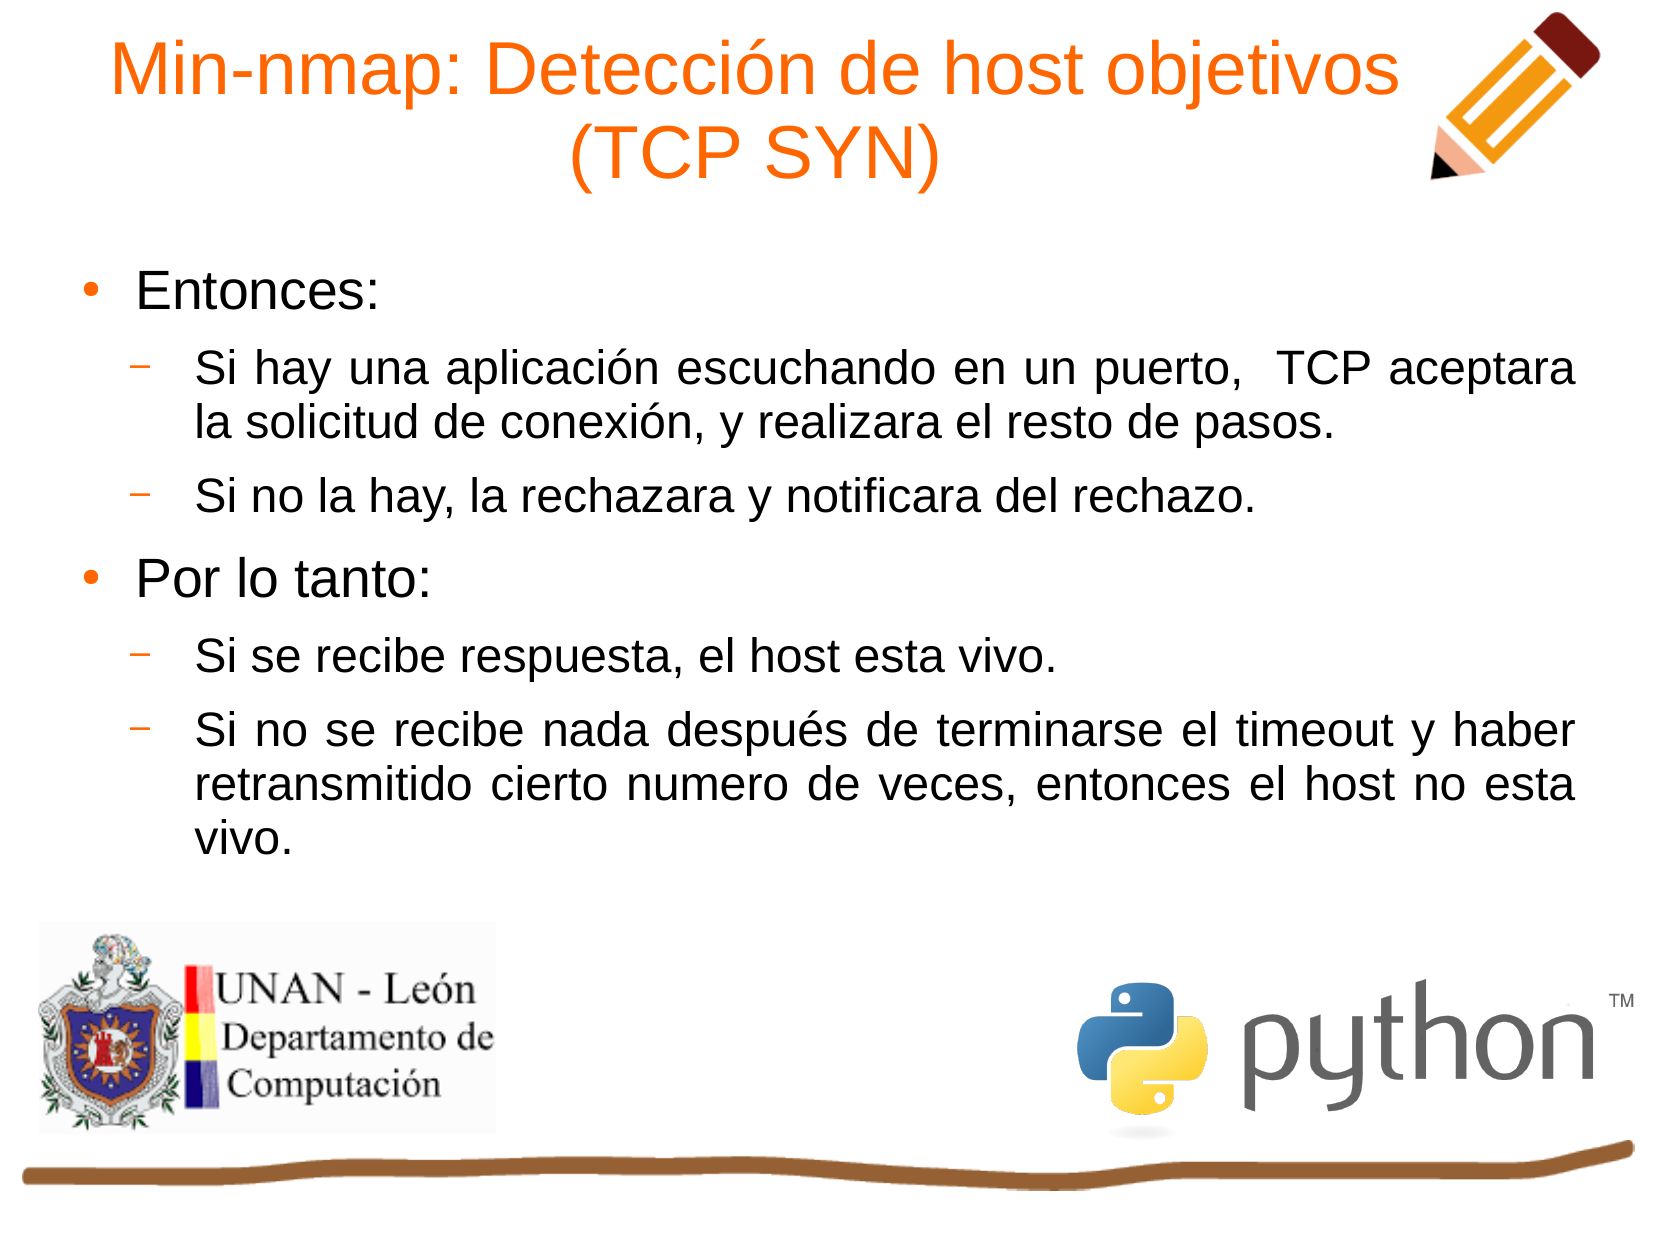

# Min-nmap: Detección de host objetivos (TCP SYN)
Entonces:
Si hay una aplicación escuchando en un puerto, TCP aceptara la solicitud de conexión, y realizara el resto de pasos.
Si no la hay, la rechazara y notificara del rechazo.
Por lo tanto:
Si se recibe respuesta, el host esta vivo.
Si no se recibe nada después de terminarse el timeout y haber retransmitido cierto numero de veces, entonces el host no esta vivo.